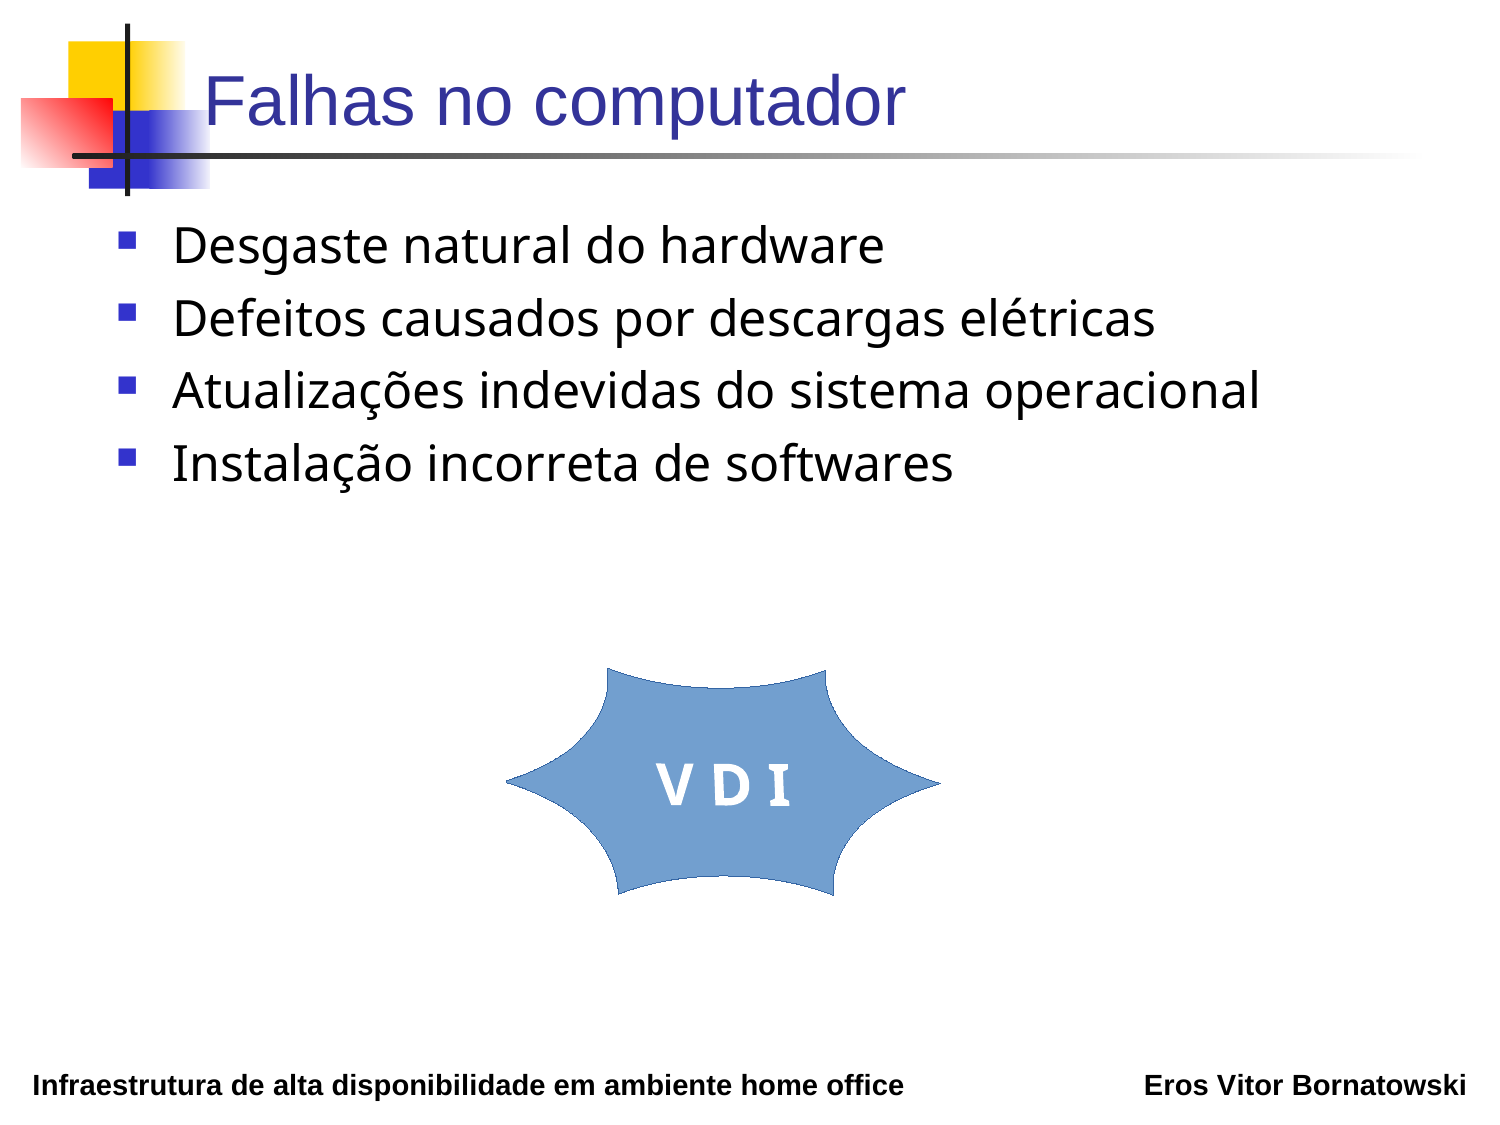

# Falhas no computador
Desgaste natural do hardware
Defeitos causados por descargas elétricas
Atualizações indevidas do sistema operacional
Instalação incorreta de softwares
V D I